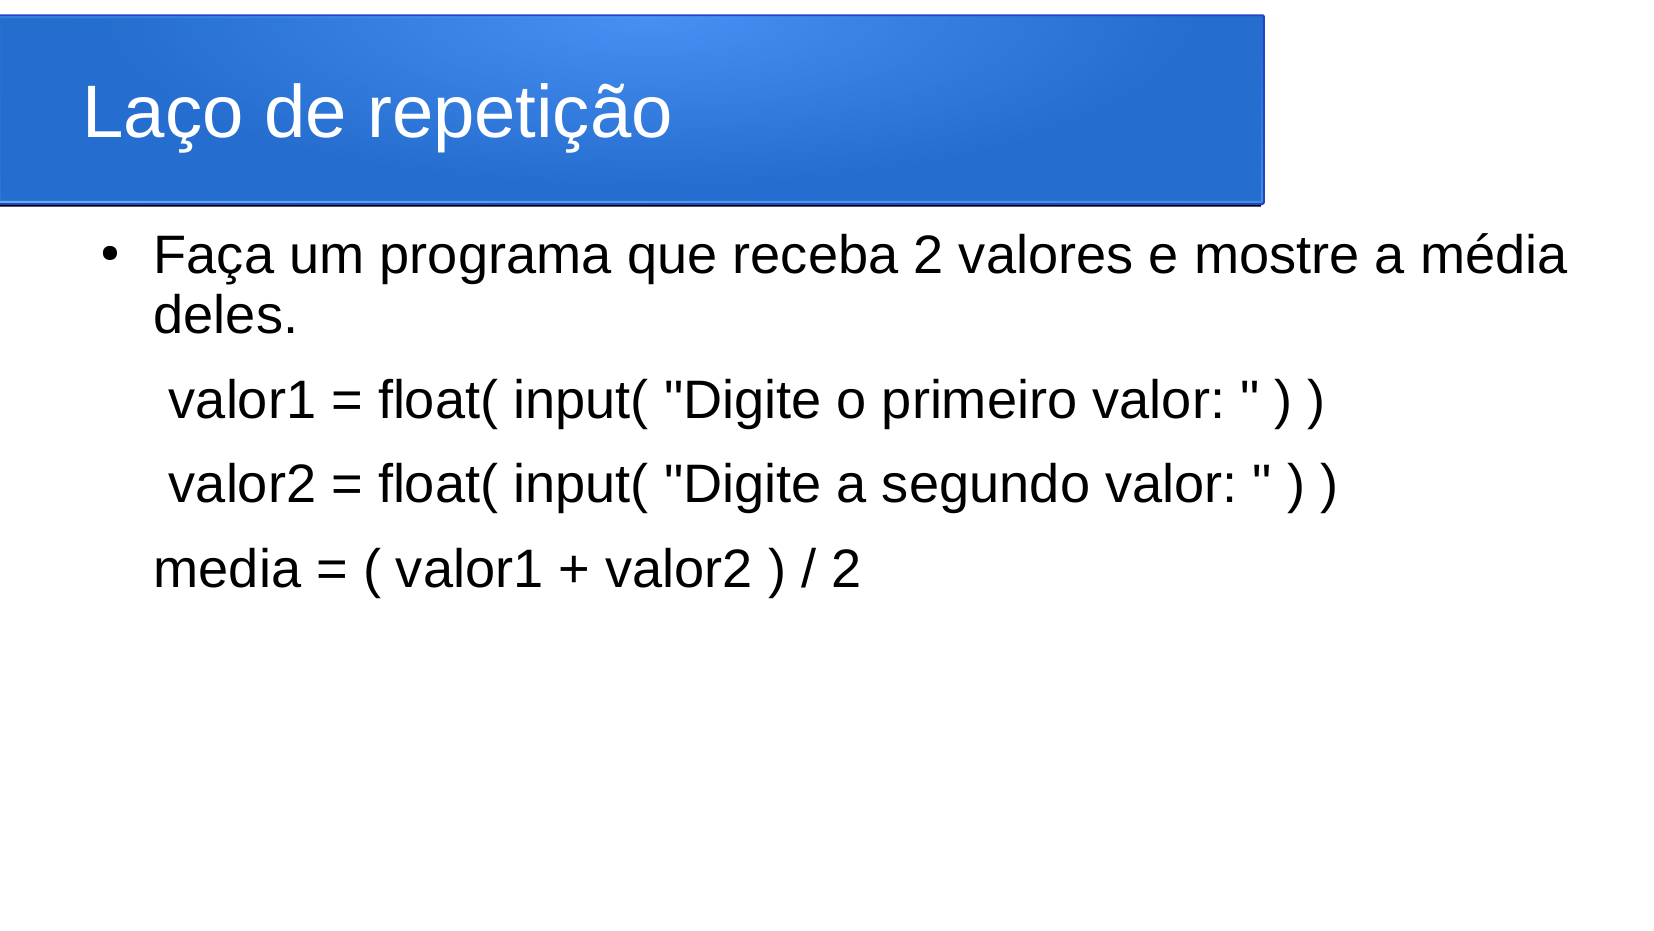

# Laço de repetição
Faça um programa que receba 2 valores e mostre a média deles.
 valor1 = float( input( "Digite o primeiro valor: " ) )
 valor2 = float( input( "Digite a segundo valor: " ) )
media = ( valor1 + valor2 ) / 2